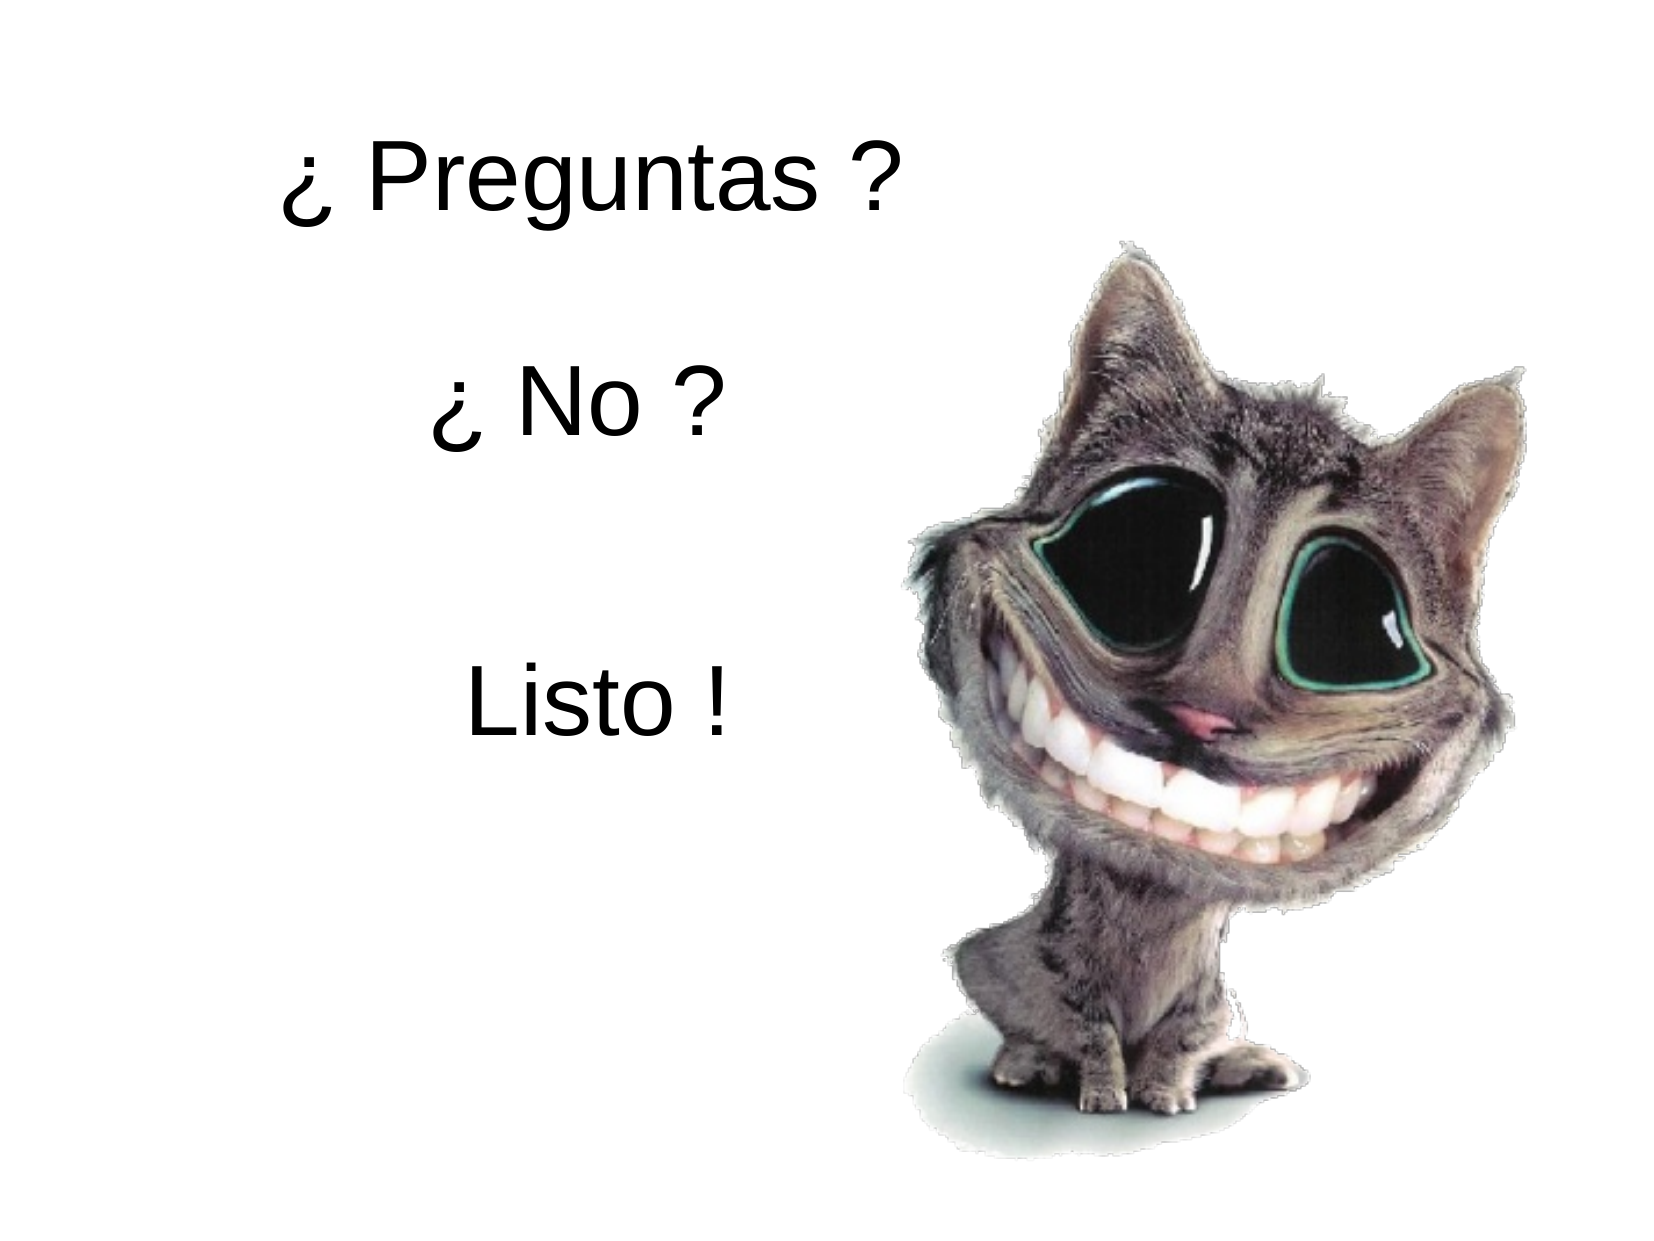

¿ Preguntas ?
¿ No ?
Listo !